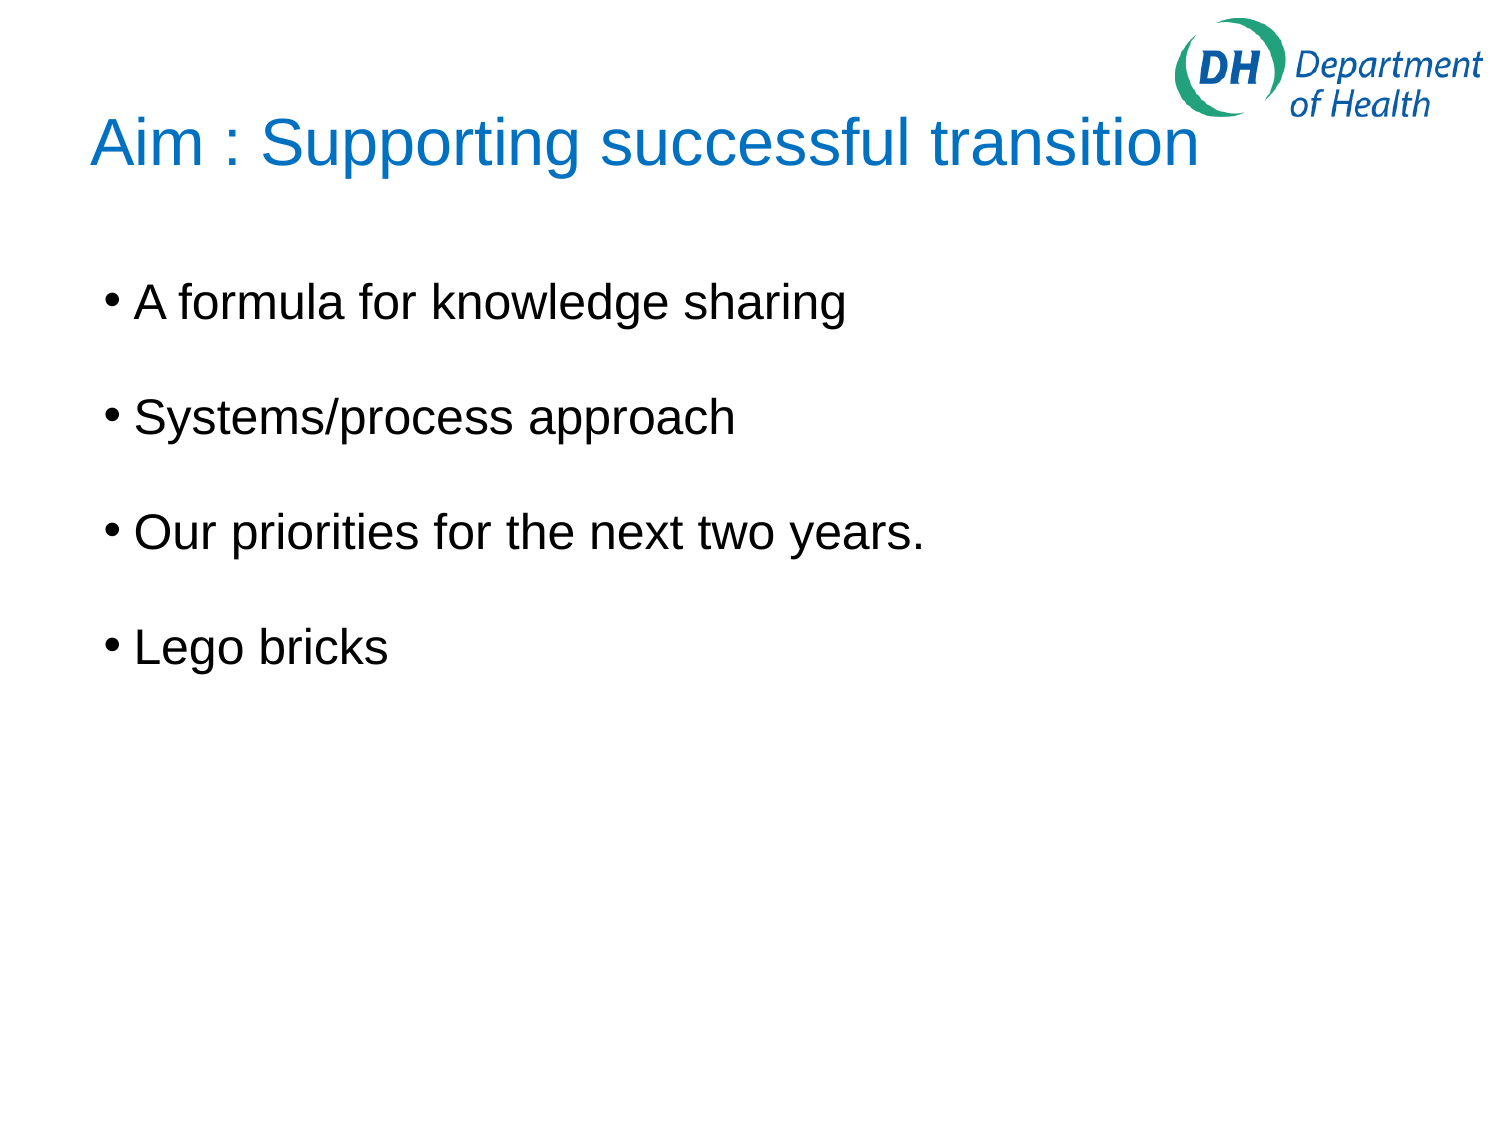

# Aim : Supporting successful transition
A formula for knowledge sharing
Systems/process approach
Our priorities for the next two years.
Lego bricks